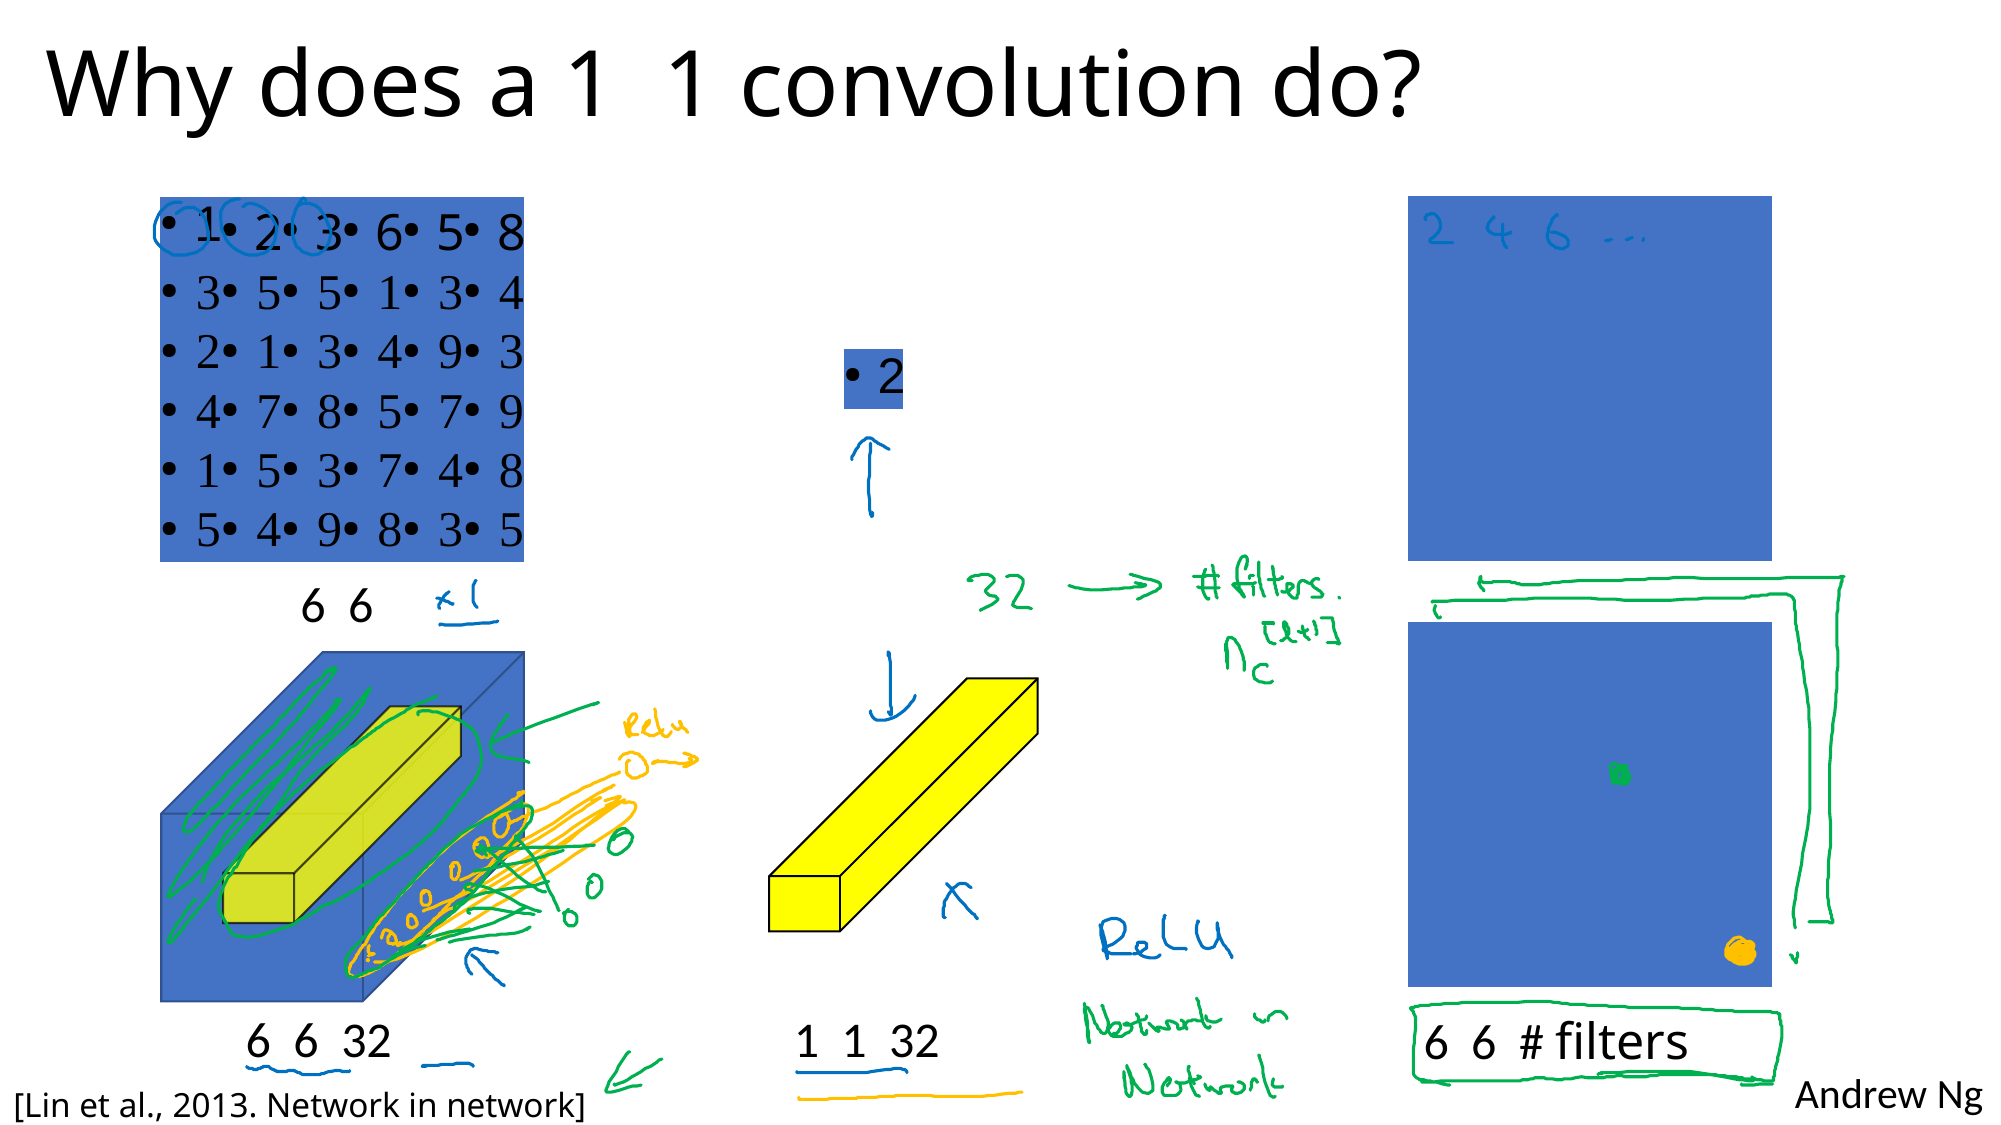

# Why does a 1 1 convolution do?
| | | | | | |
| --- | --- | --- | --- | --- | --- |
| | | | | | |
| | | | | | |
| | | | | | |
| | | | | | |
| | | | | | |
| 1 | 2 | 3 | 6 | 5 | 8 |
| --- | --- | --- | --- | --- | --- |
| 3 | 5 | 5 | 1 | 3 | 4 |
| 2 | 1 | 3 | 4 | 9 | 3 |
| 4 | 7 | 8 | 5 | 7 | 9 |
| 1 | 5 | 3 | 7 | 4 | 8 |
| 5 | 4 | 9 | 8 | 3 | 5 |
| 2 |
| --- |
6 6
| | | | | | |
| --- | --- | --- | --- | --- | --- |
| | | | | | |
| | | | | | |
| | | | | | |
| | | | | | |
| | | | | | |
6 6 32
1 1 32
6 6 # filters
[Lin et al., 2013. Network in network]